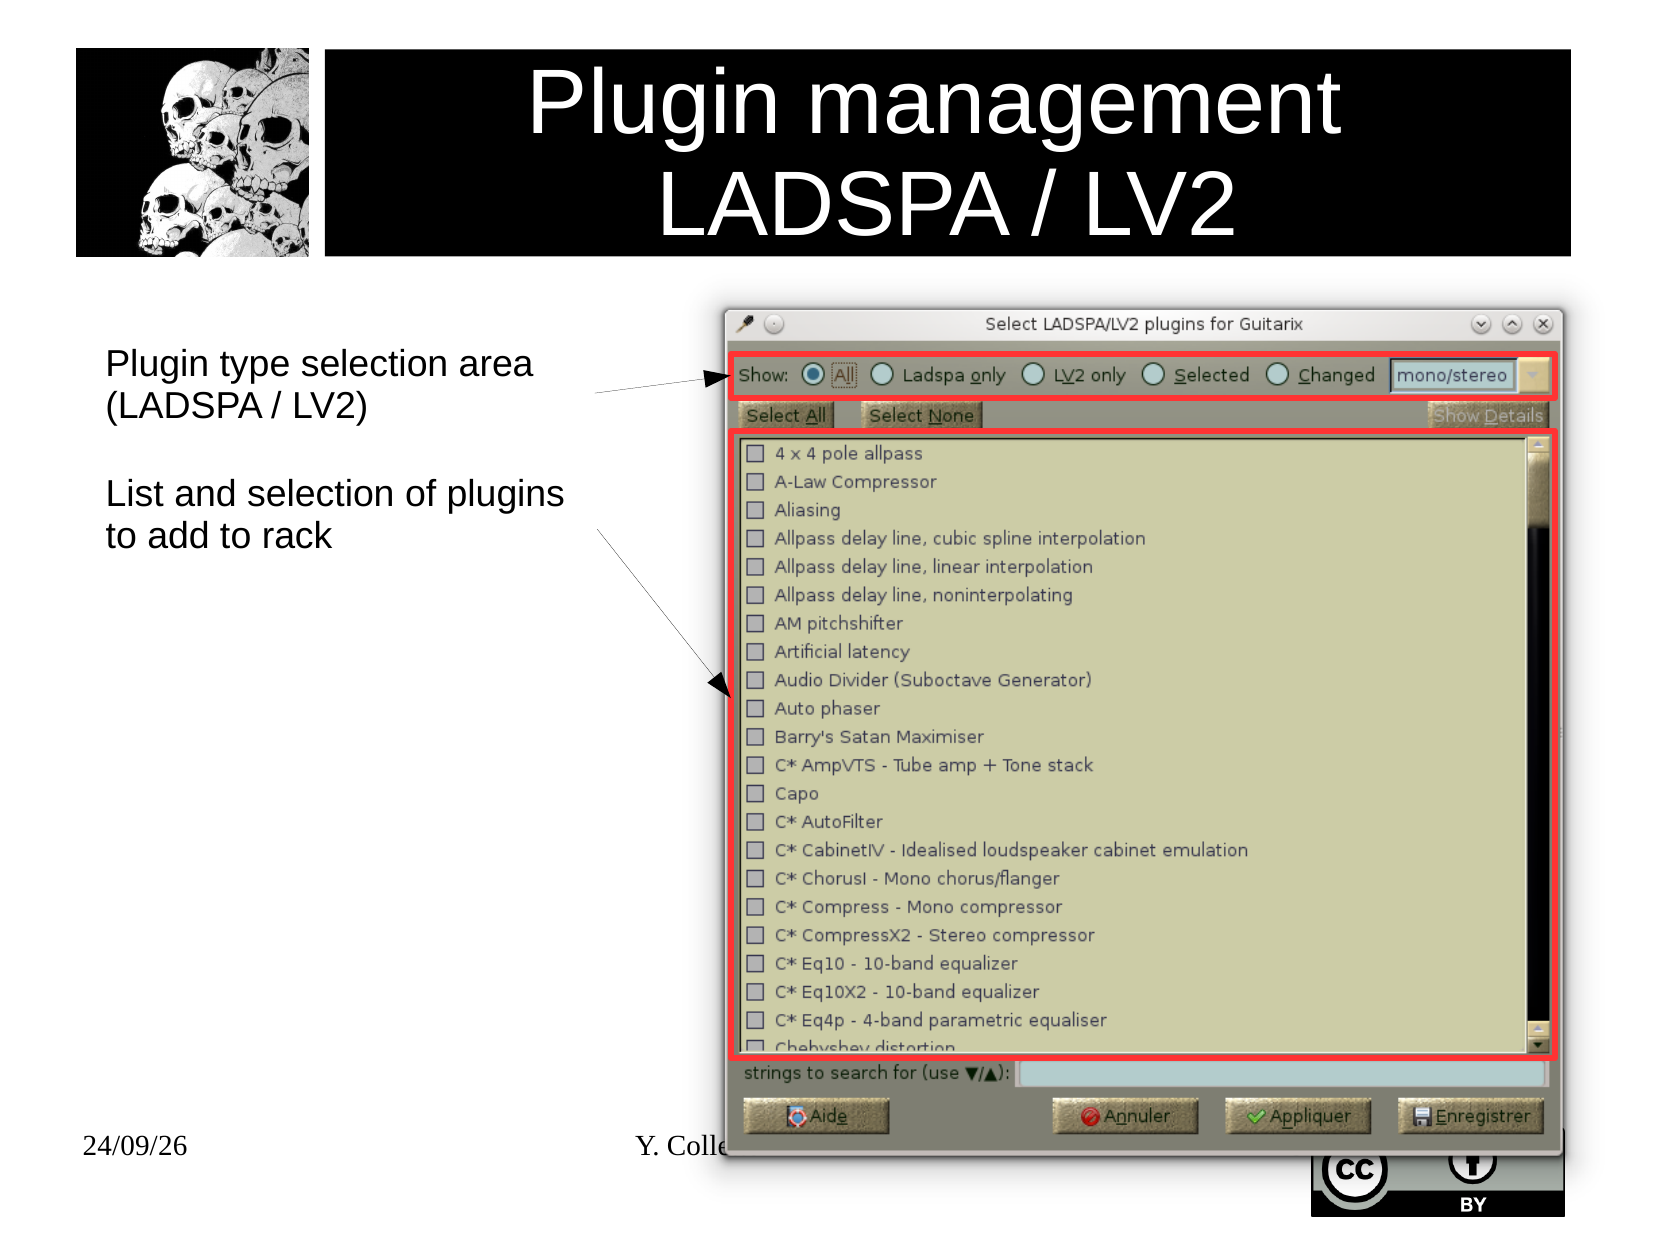

# Plugin management
LADSPA / LV2
Plugin type selection area (LADSPA / LV2)
List and selection of plugins to add to rack
Y. Collette
13